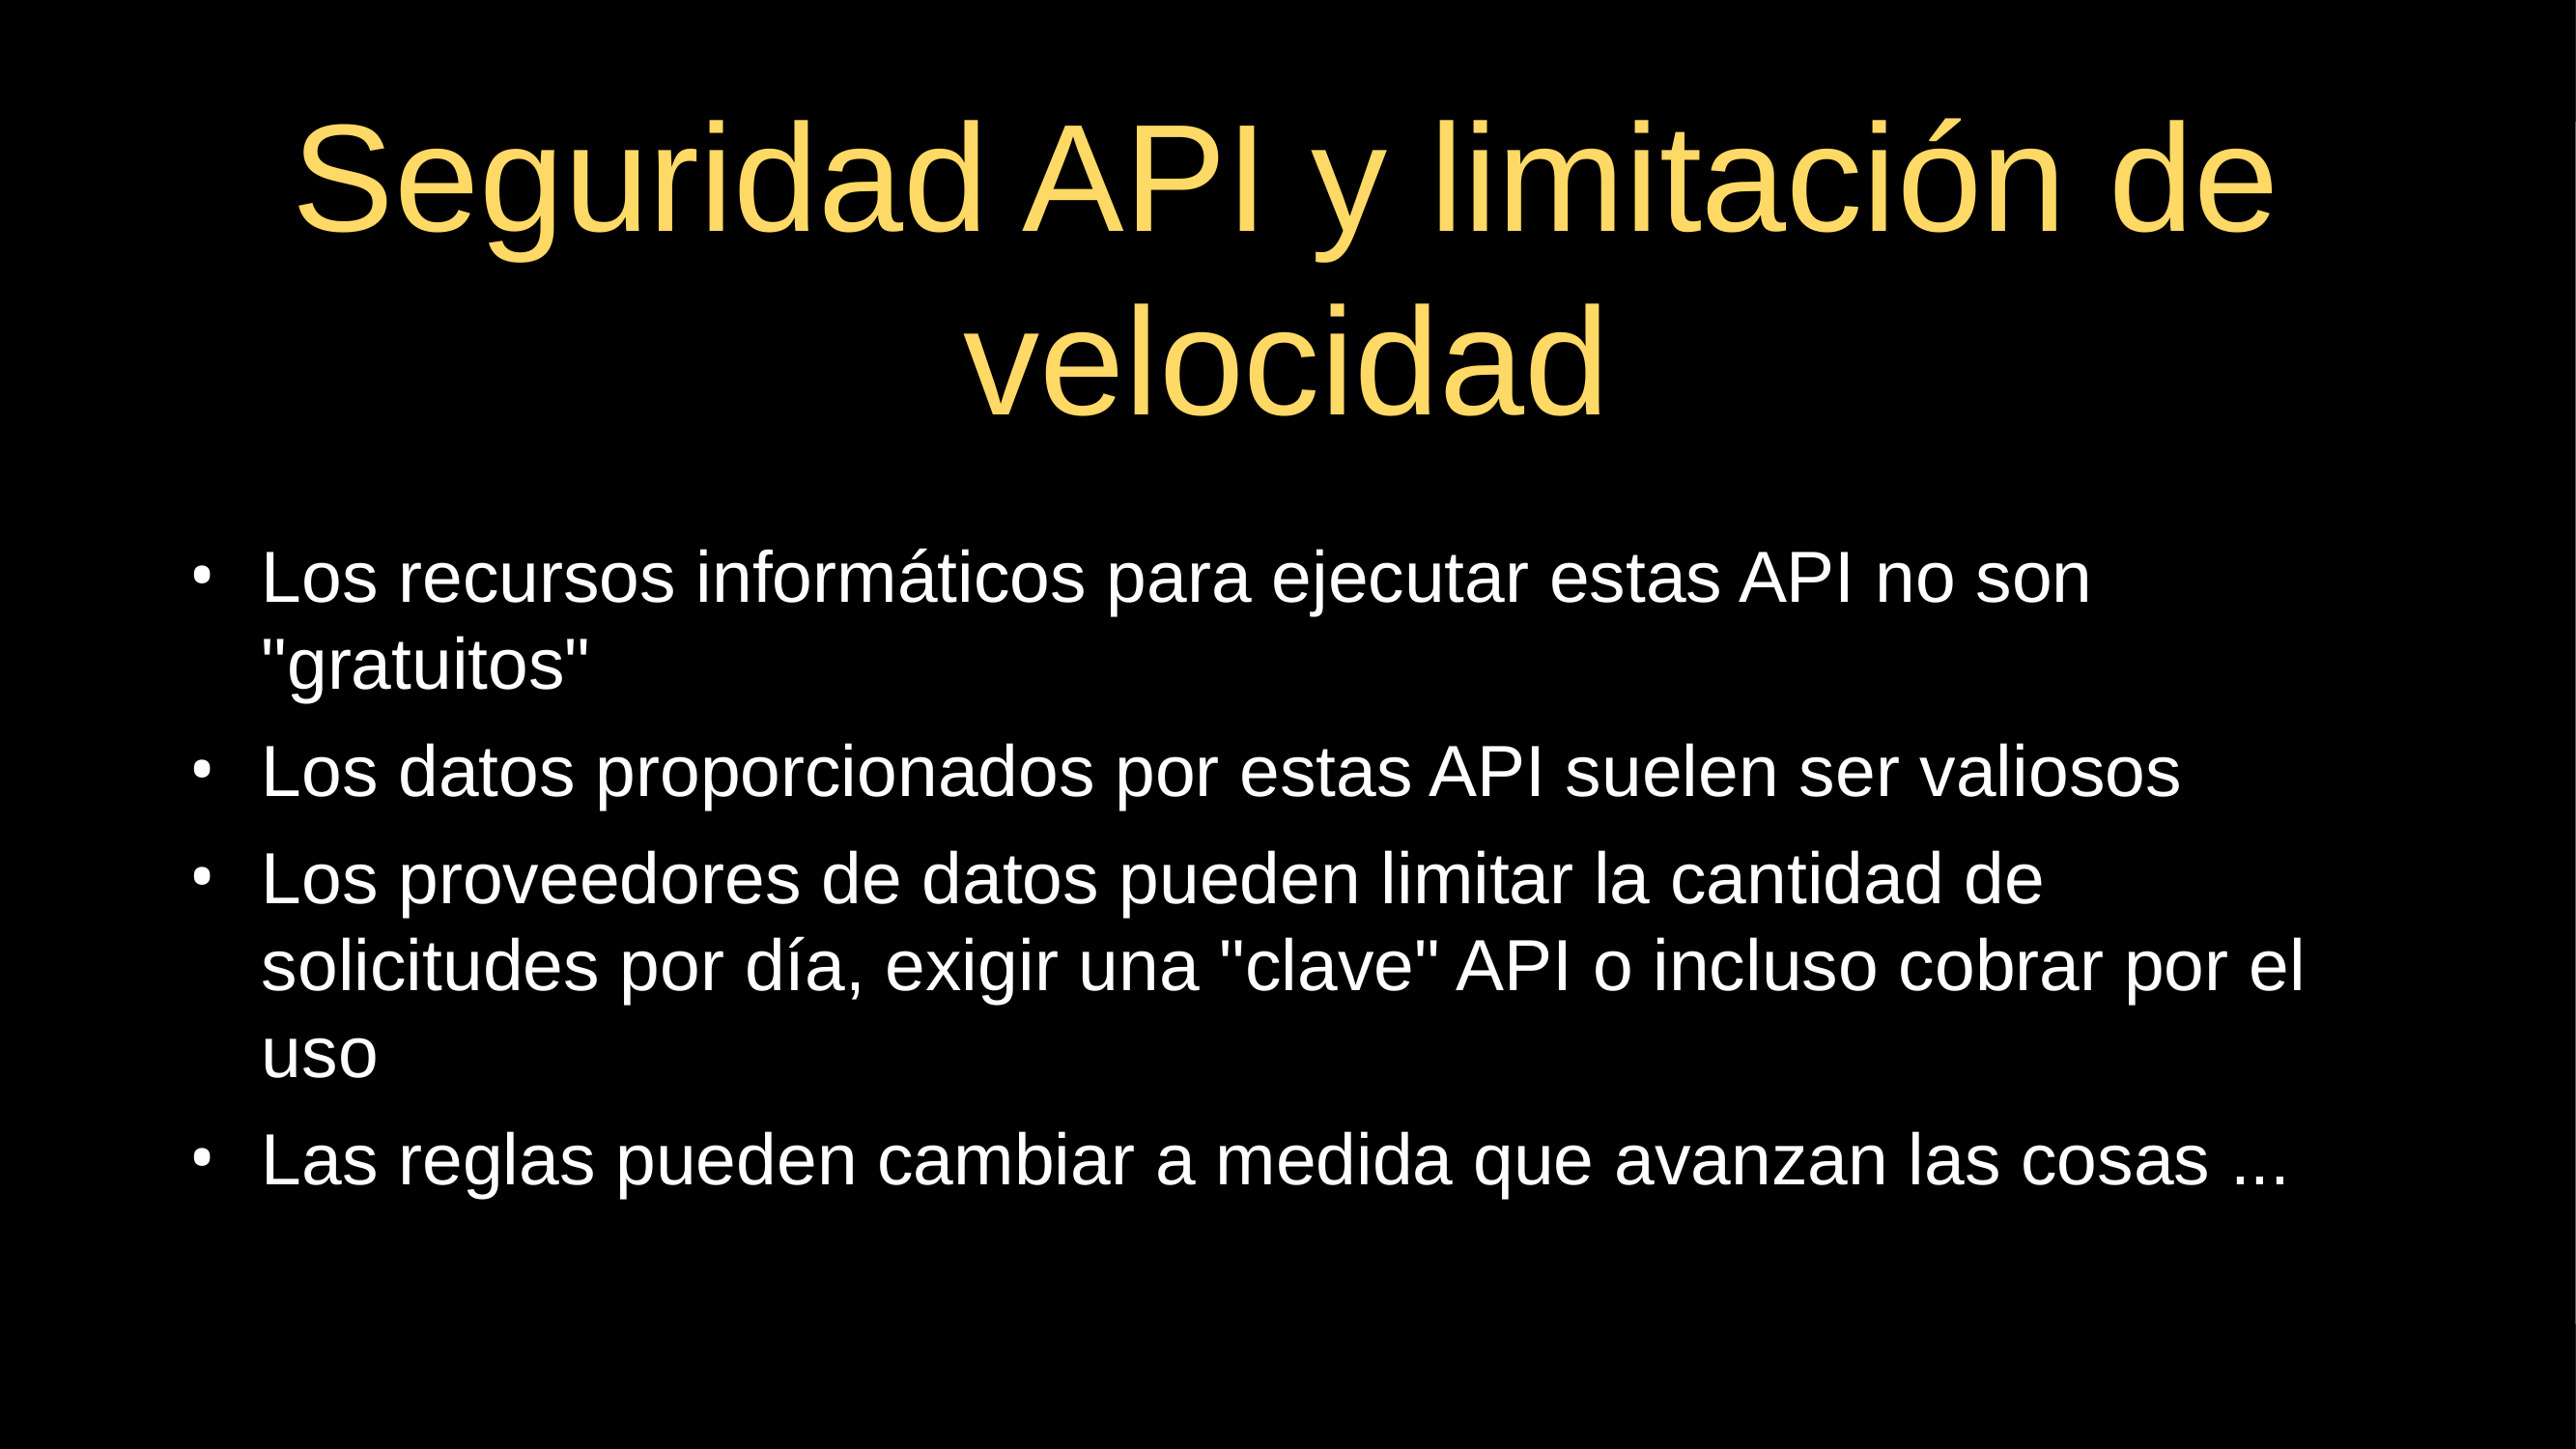

# Seguridad API y limitación de velocidad
Los recursos informáticos para ejecutar estas API no son "gratuitos"
Los datos proporcionados por estas API suelen ser valiosos
Los proveedores de datos pueden limitar la cantidad de solicitudes por día, exigir una "clave" API o incluso cobrar por el uso
Las reglas pueden cambiar a medida que avanzan las cosas ...